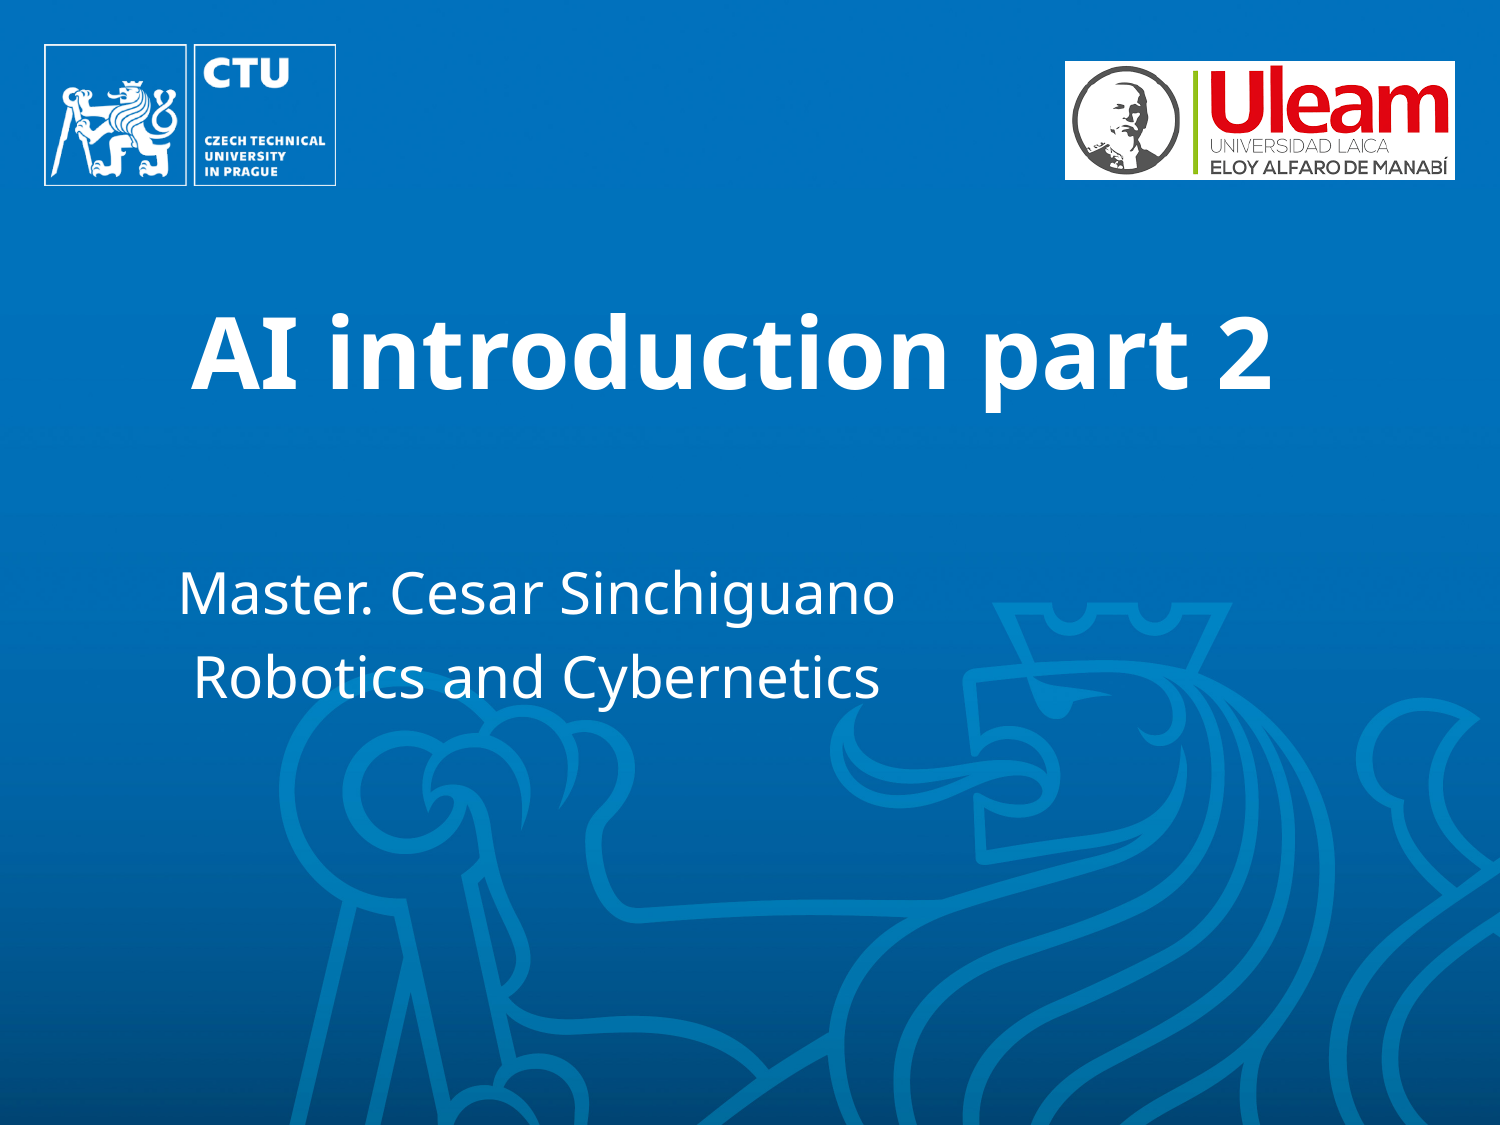

# AI introduction part 2
Master. Cesar Sinchiguano
Robotics and Cybernetics